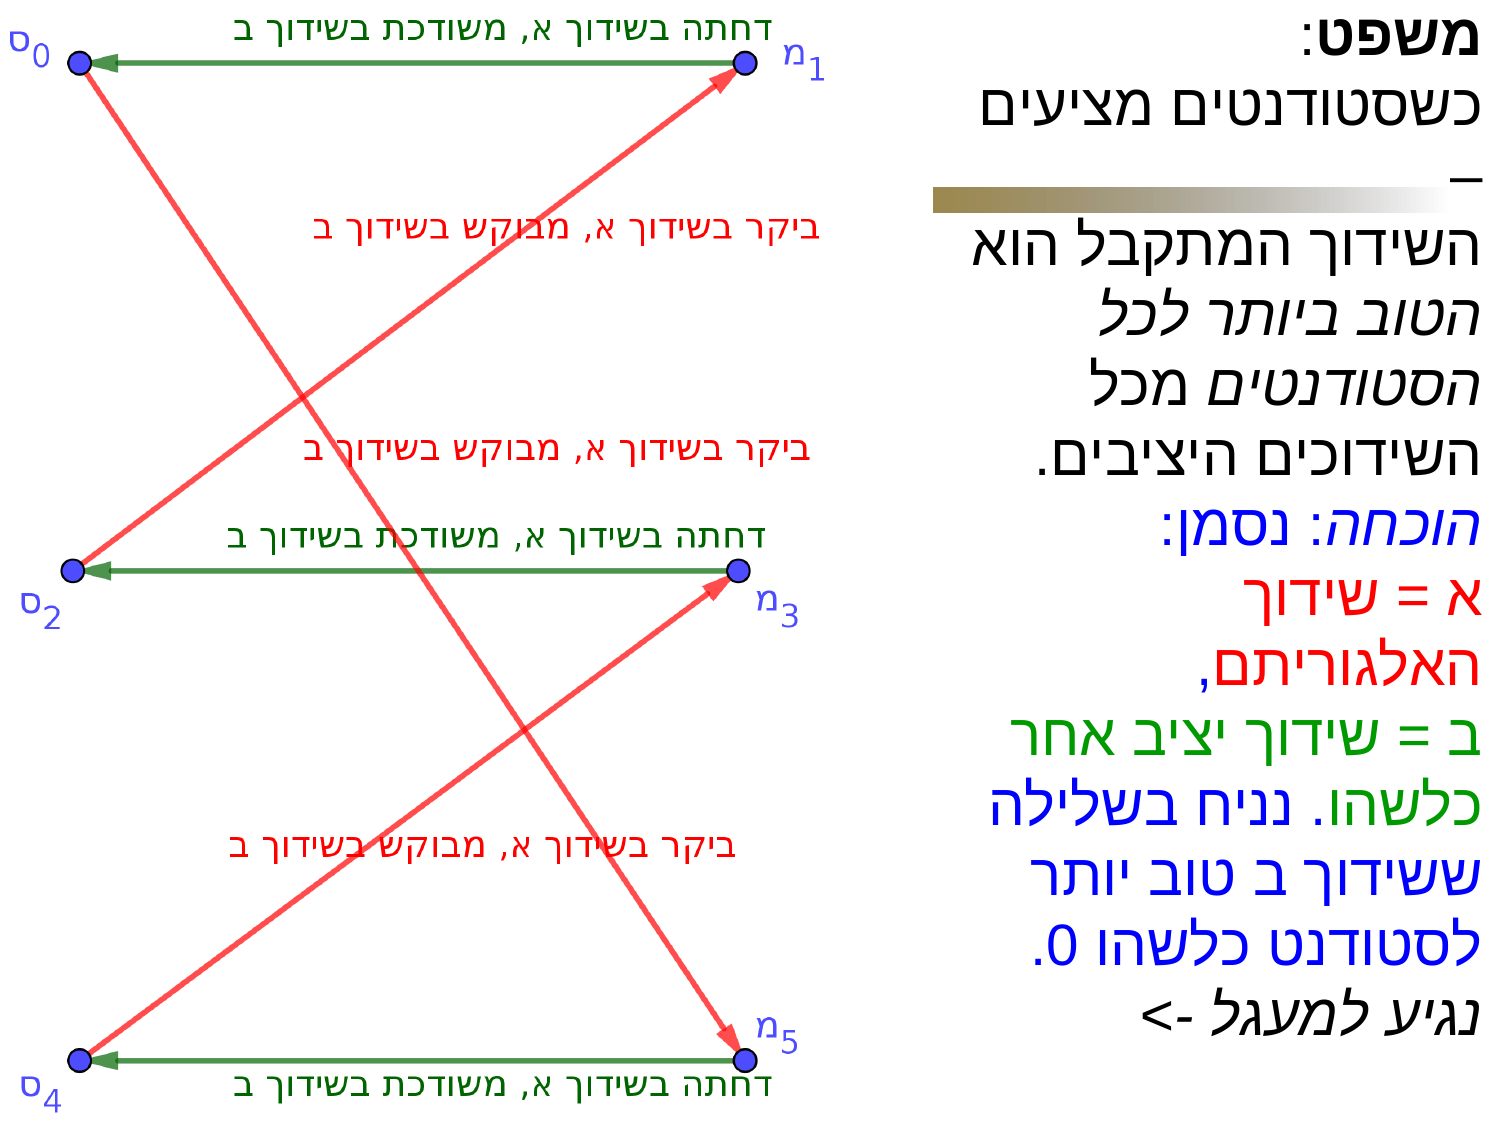

משפט:
כשסטודנטים מציעים
–
השידוך המתקבל הוא הטוב ביותר לכל הסטודנטים מכל השידוכים היציבים.
הוכחה: נסמן:
א = שידוך האלגוריתם,
ב = שידוך יציב אחר כלשהו. נניח בשלילה ששידוך ב טוב יותר לסטודנט כלשהו 0.
נגיע למעגל ->